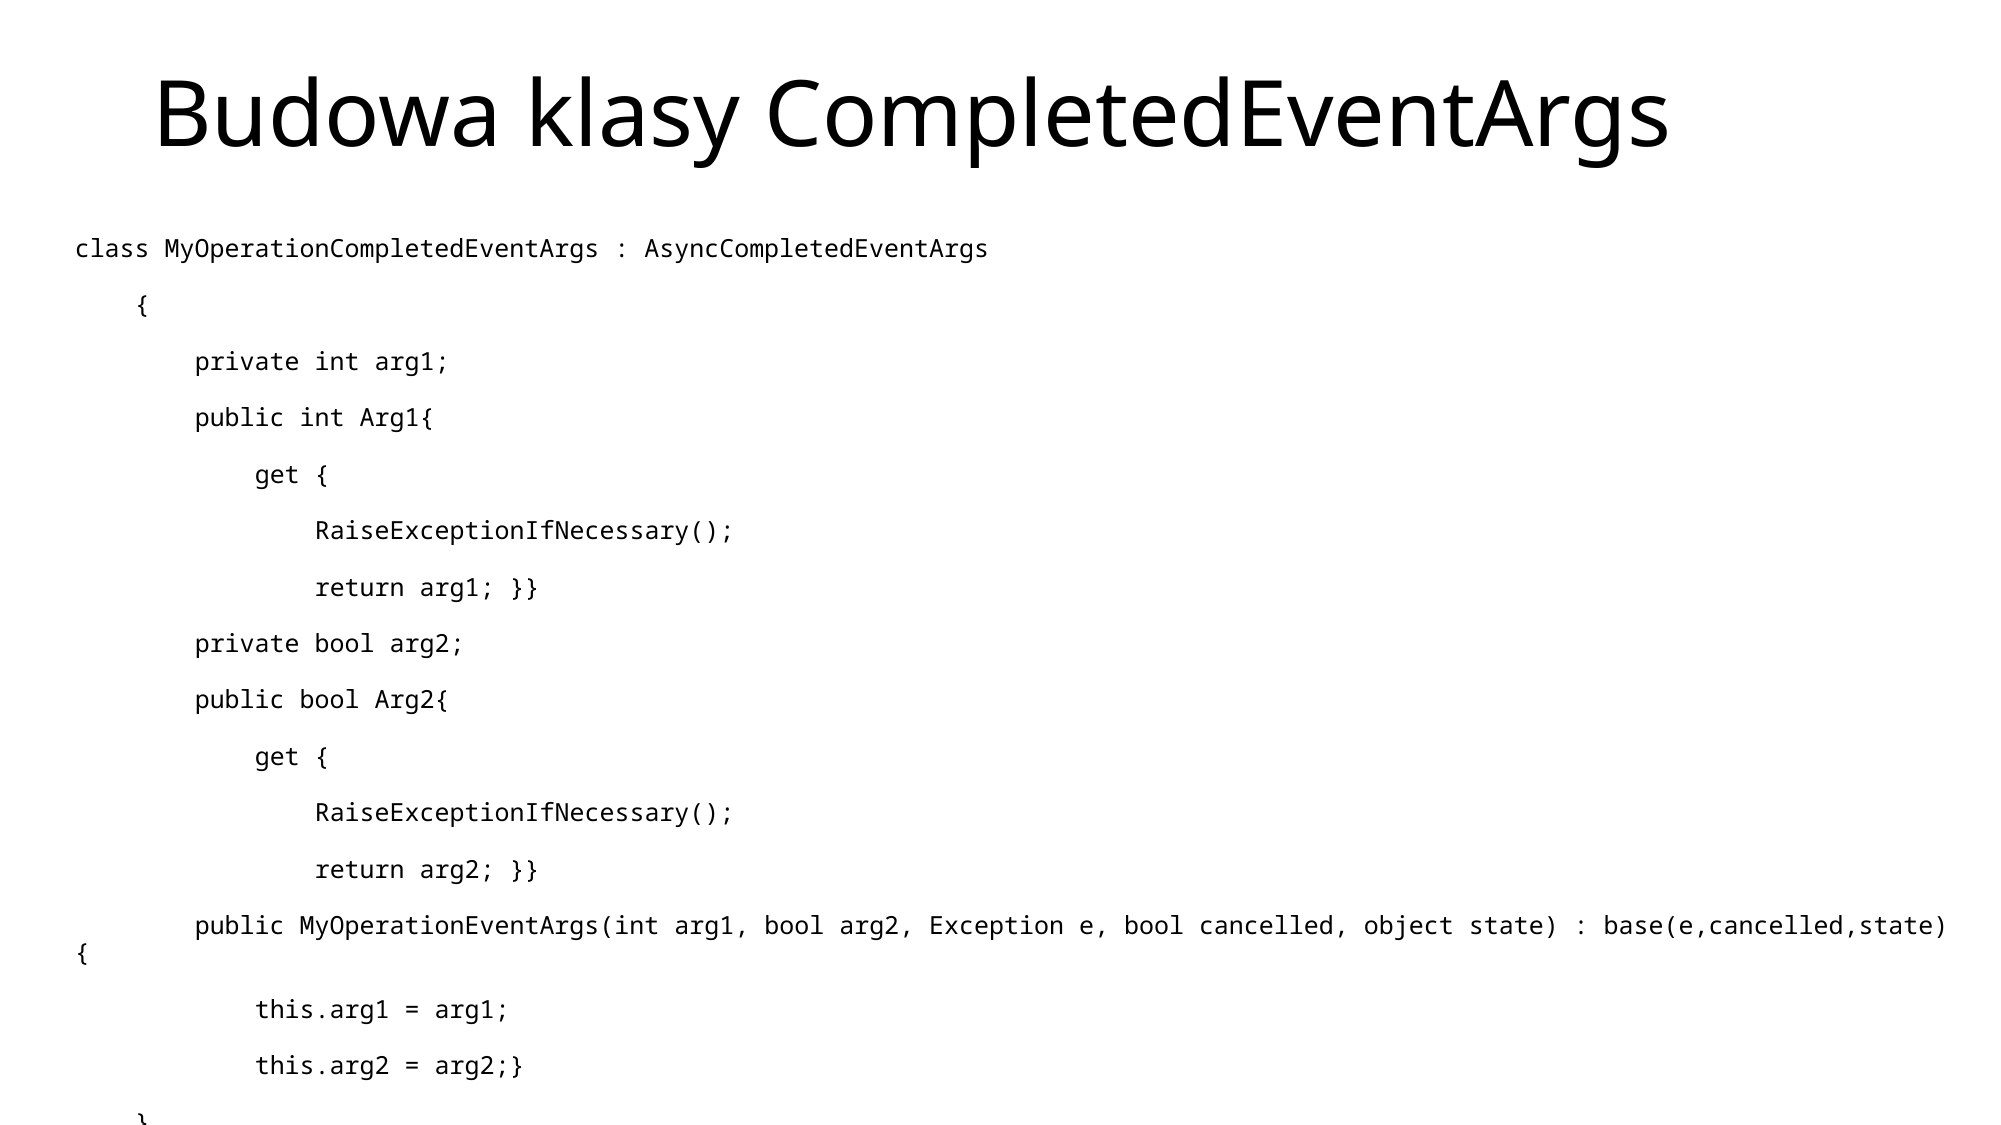

# Budowa klasy CompletedEventArgs
class MyOperationCompletedEventArgs : AsyncCompletedEventArgs
 {
 private int arg1;
 public int Arg1{
 get {
 RaiseExceptionIfNecessary();
 return arg1; }}
 private bool arg2;
 public bool Arg2{
 get {
 RaiseExceptionIfNecessary();
 return arg2; }}
 public MyOperationEventArgs(int arg1, bool arg2, Exception e, bool cancelled, object state) : base(e,cancelled,state){
 this.arg1 = arg1;
 this.arg2 = arg2;}
 }